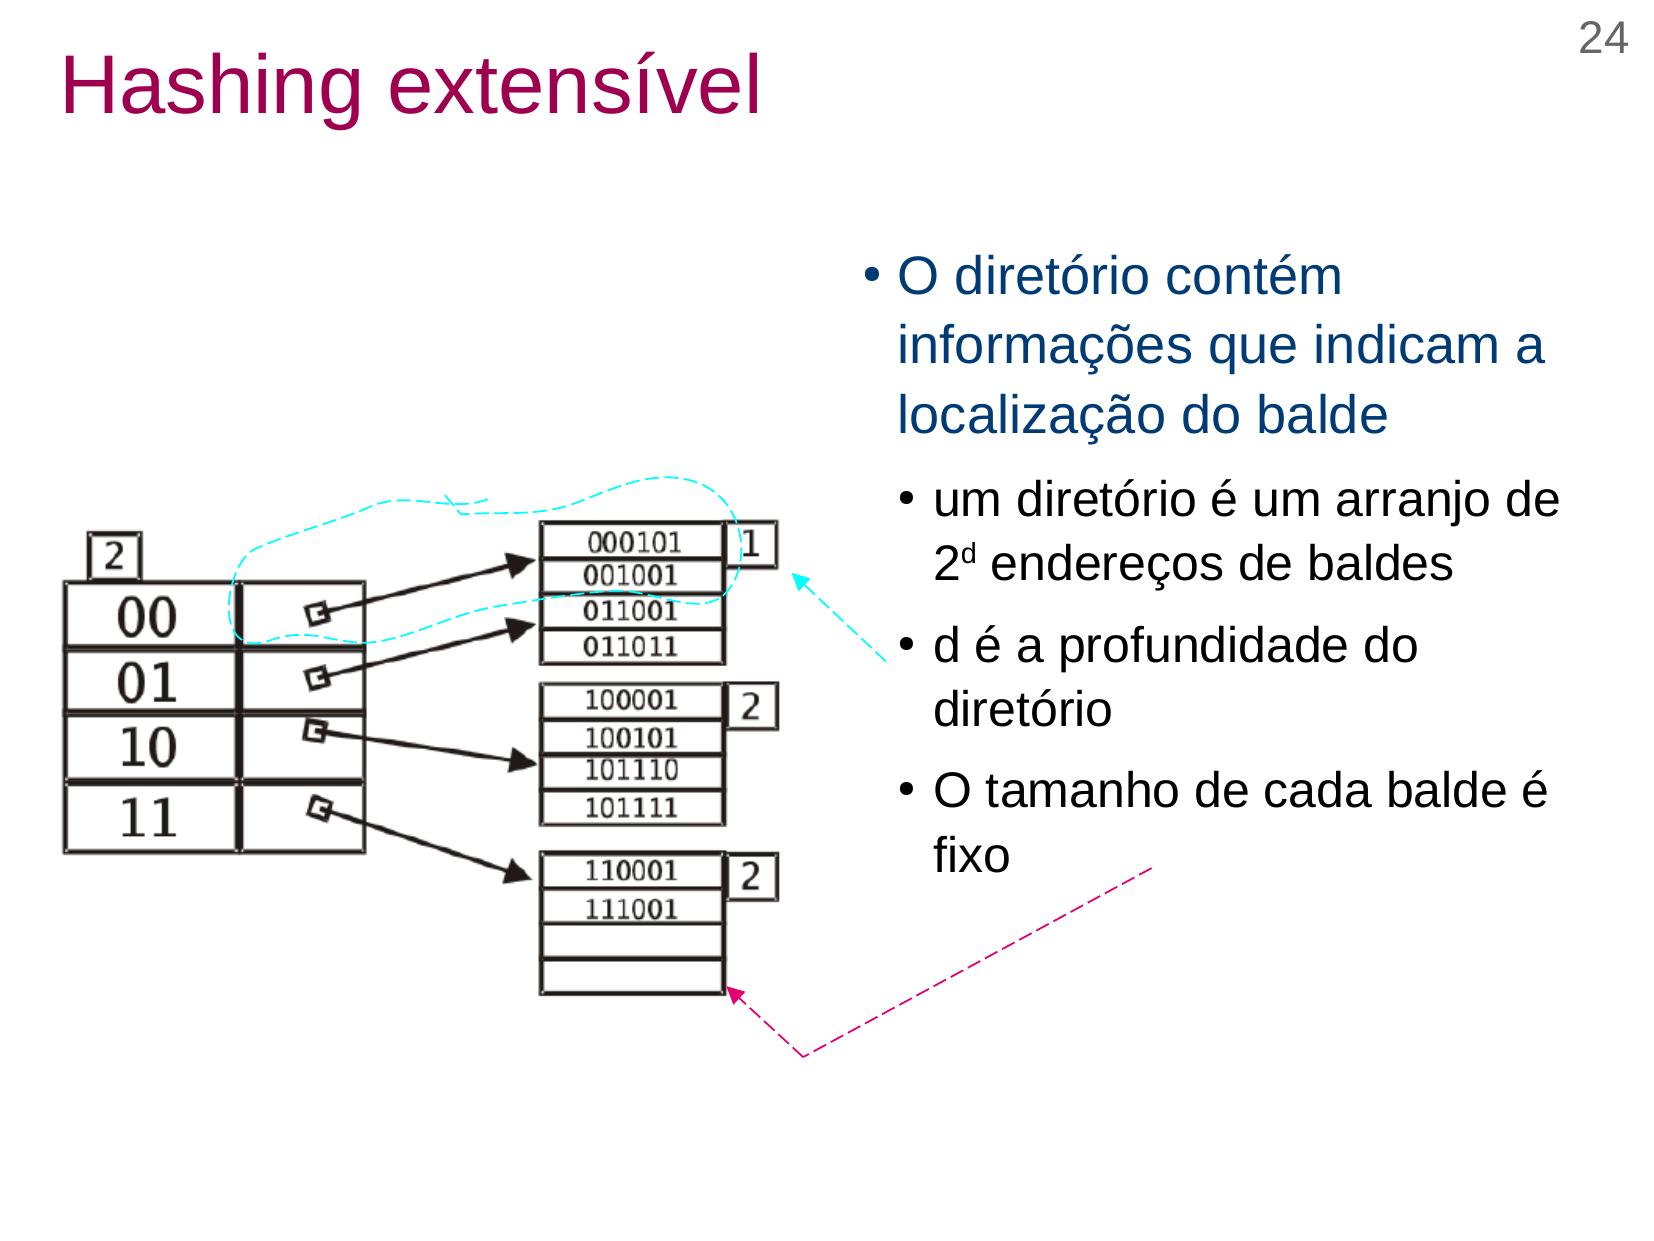

24
# Hashing extensível
O diretório contém informações que indicam a localização do balde
um diretório é um arranjo de 2d endereços de baldes
d é a profundidade do diretório
O tamanho de cada balde é fixo